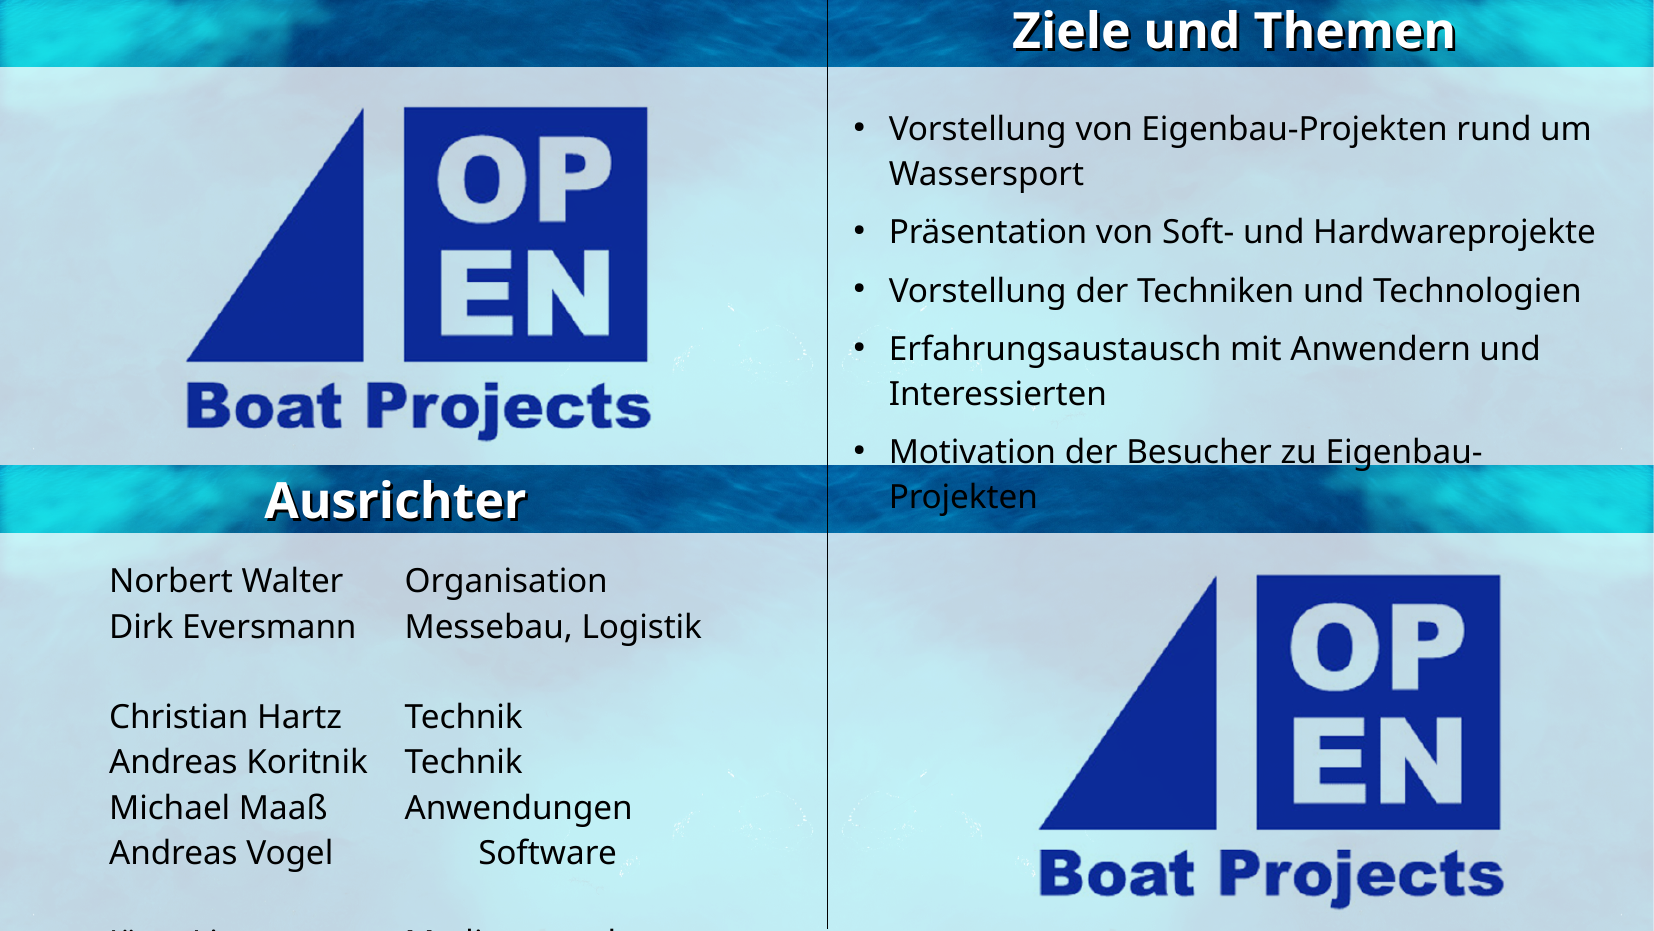

Ziele und Themen
#
Vorstellung von Eigenbau-Projekten rund um Wassersport
Präsentation von Soft- und Hardwareprojekte
Vorstellung der Techniken und Technologien
Erfahrungsaustausch mit Anwendern und Interessierten
Motivation der Besucher zu Eigenbau-Projekten
Ausrichter
Norbert Walter	Organisation
Dirk Eversmann	Messebau, Logistik
Christian Hartz	Technik
Andreas Koritnik	Technik
Michael Maaß		Anwendungen
Andreas Vogel		Software
Jörg	 Liese		Mediengestaltung